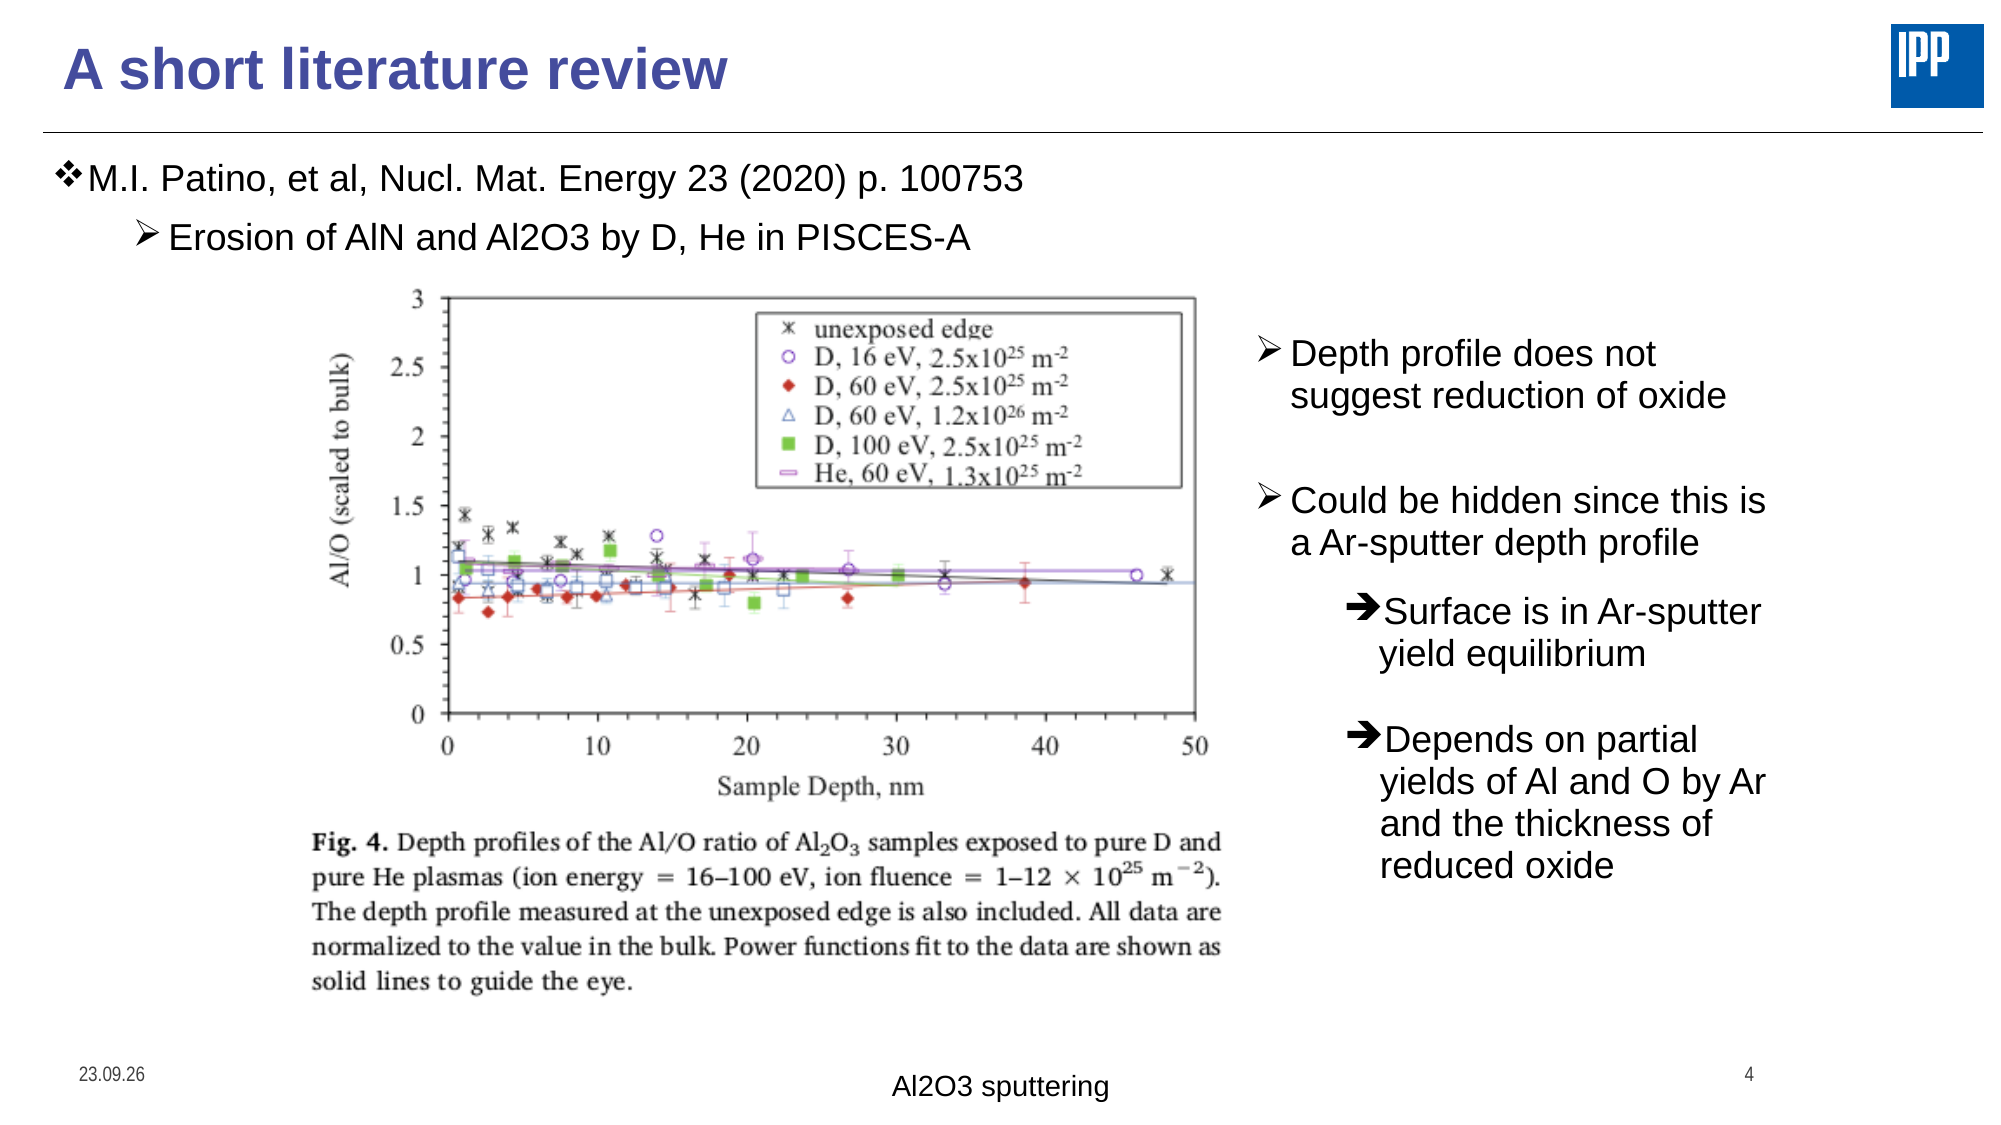

A short literature review
M.I. Patino, et al, Nucl. Mat. Energy 23 (2020) p. 100753
Erosion of AlN and Al2O3 by D, He in PISCES-A
Depth profile does not suggest reduction of oxide
Could be hidden since this is a Ar-sputter depth profile
Surface is in Ar-sputter yield equilibrium
Depends on partial yields of Al and O by Ar and the thickness of reduced oxide
Al2O3 sputtering
4